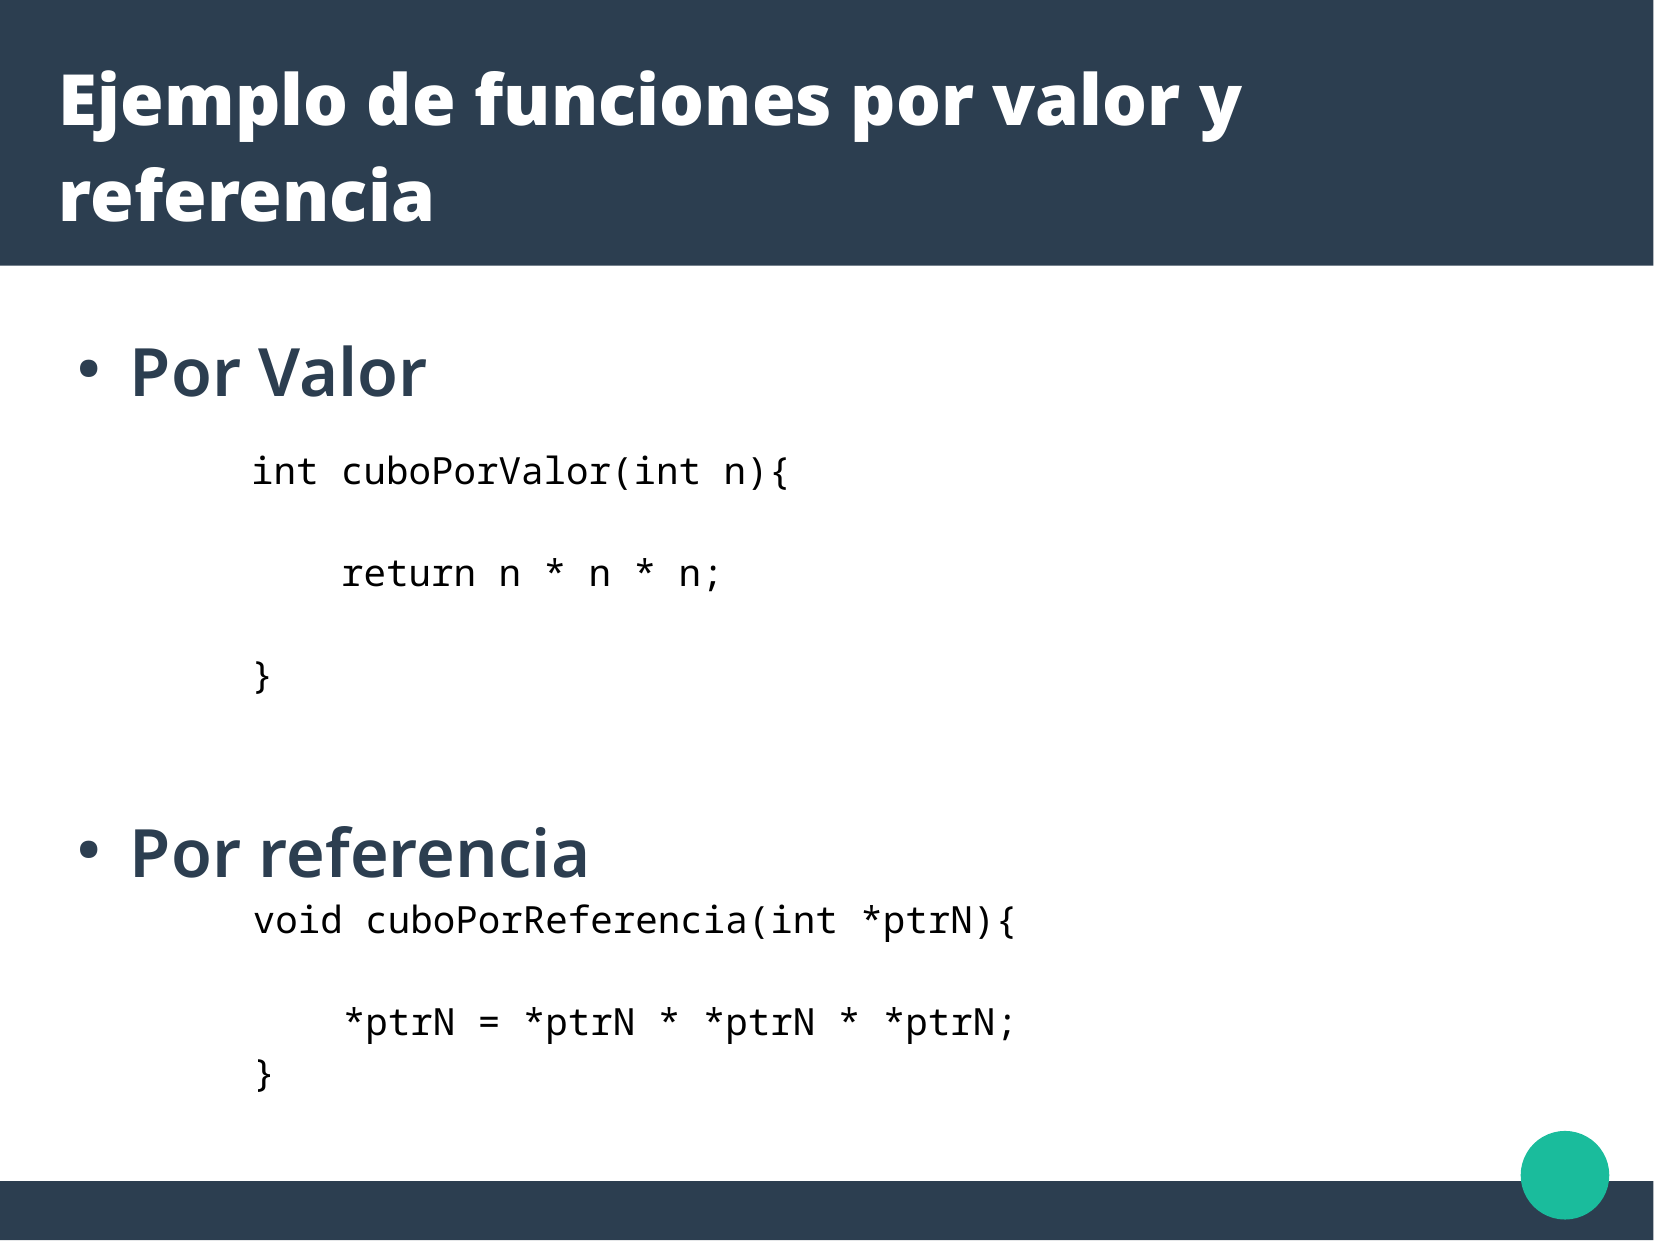

# Ejemplo de funciones por valor y referencia
Por Valor
Por referencia
int cuboPorValor(int n){
 return n * n * n;
}
void cuboPorReferencia(int *ptrN){
 *ptrN = *ptrN * *ptrN * *ptrN;
}